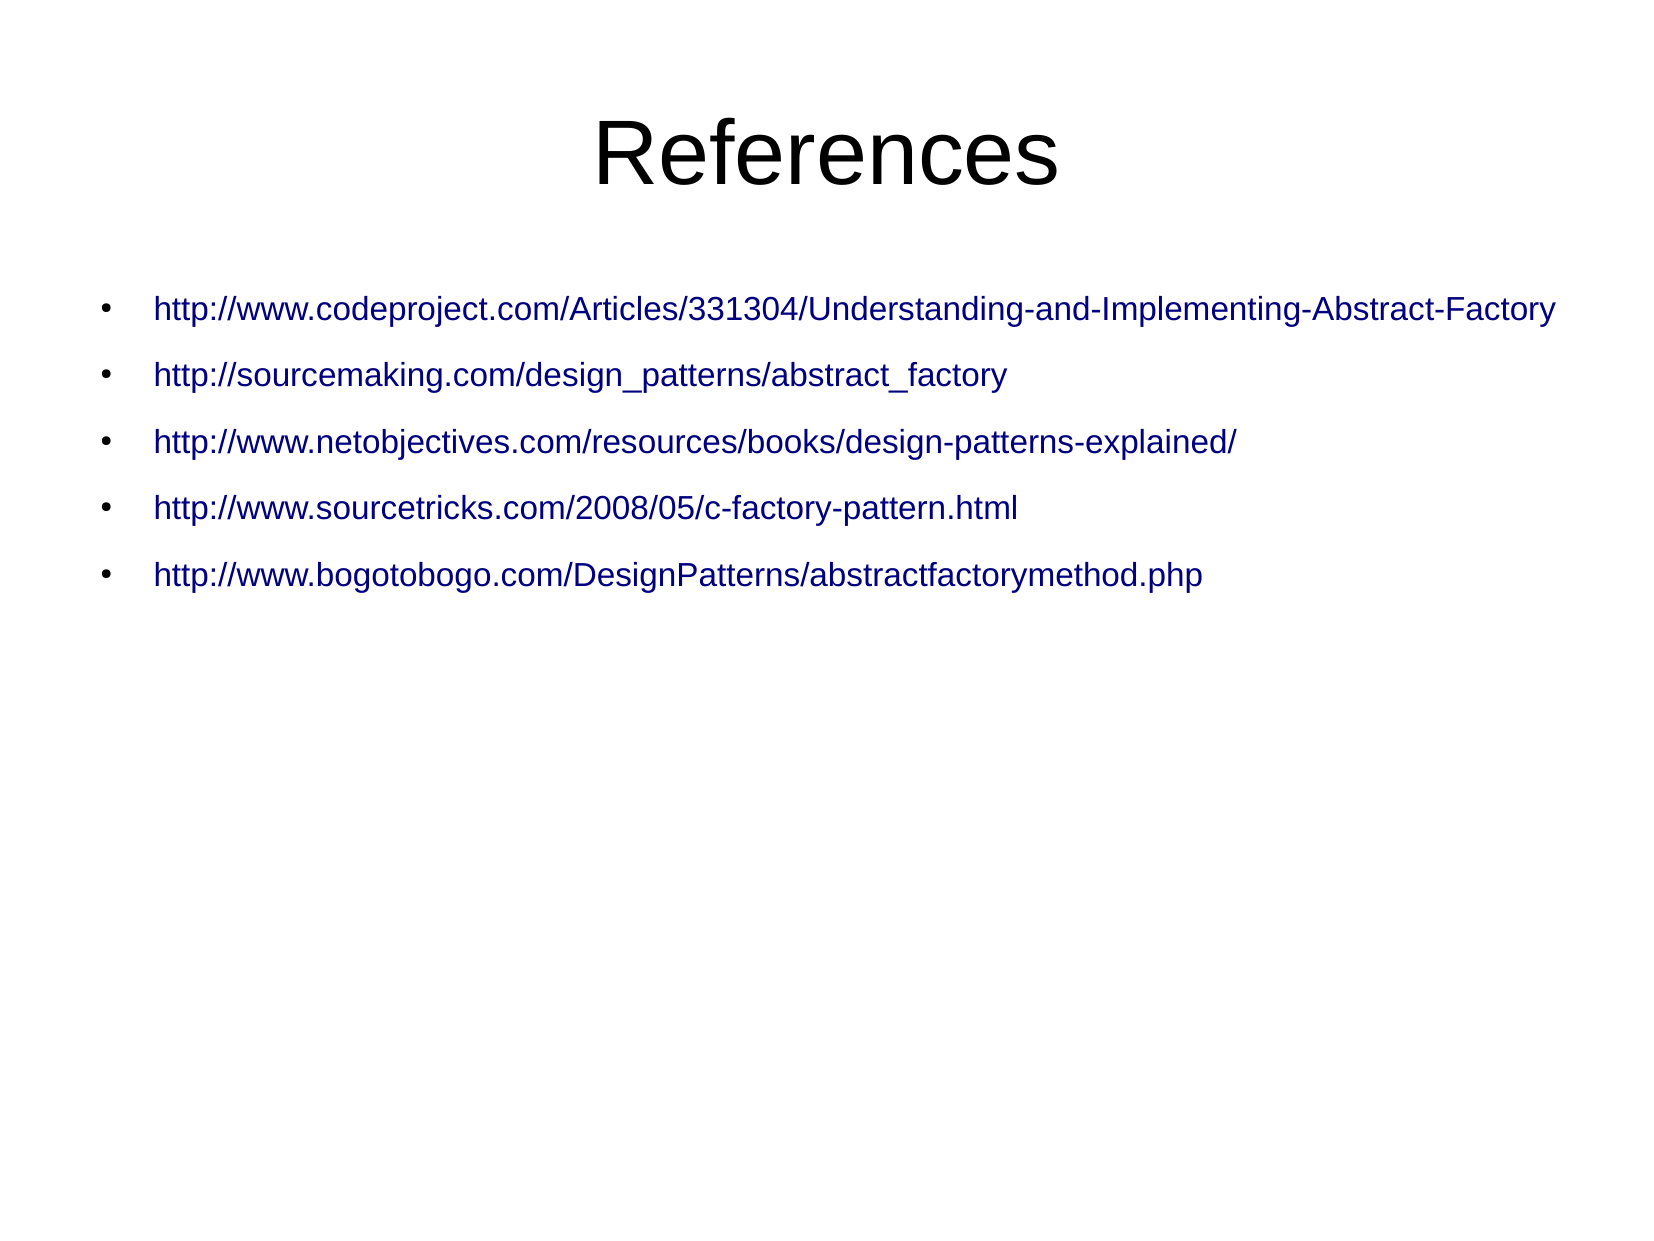

# References
http://www.codeproject.com/Articles/331304/Understanding-and-Implementing-Abstract-Factory
http://sourcemaking.com/design_patterns/abstract_factory
http://www.netobjectives.com/resources/books/design-patterns-explained/
http://www.sourcetricks.com/2008/05/c-factory-pattern.html
http://www.bogotobogo.com/DesignPatterns/abstractfactorymethod.php